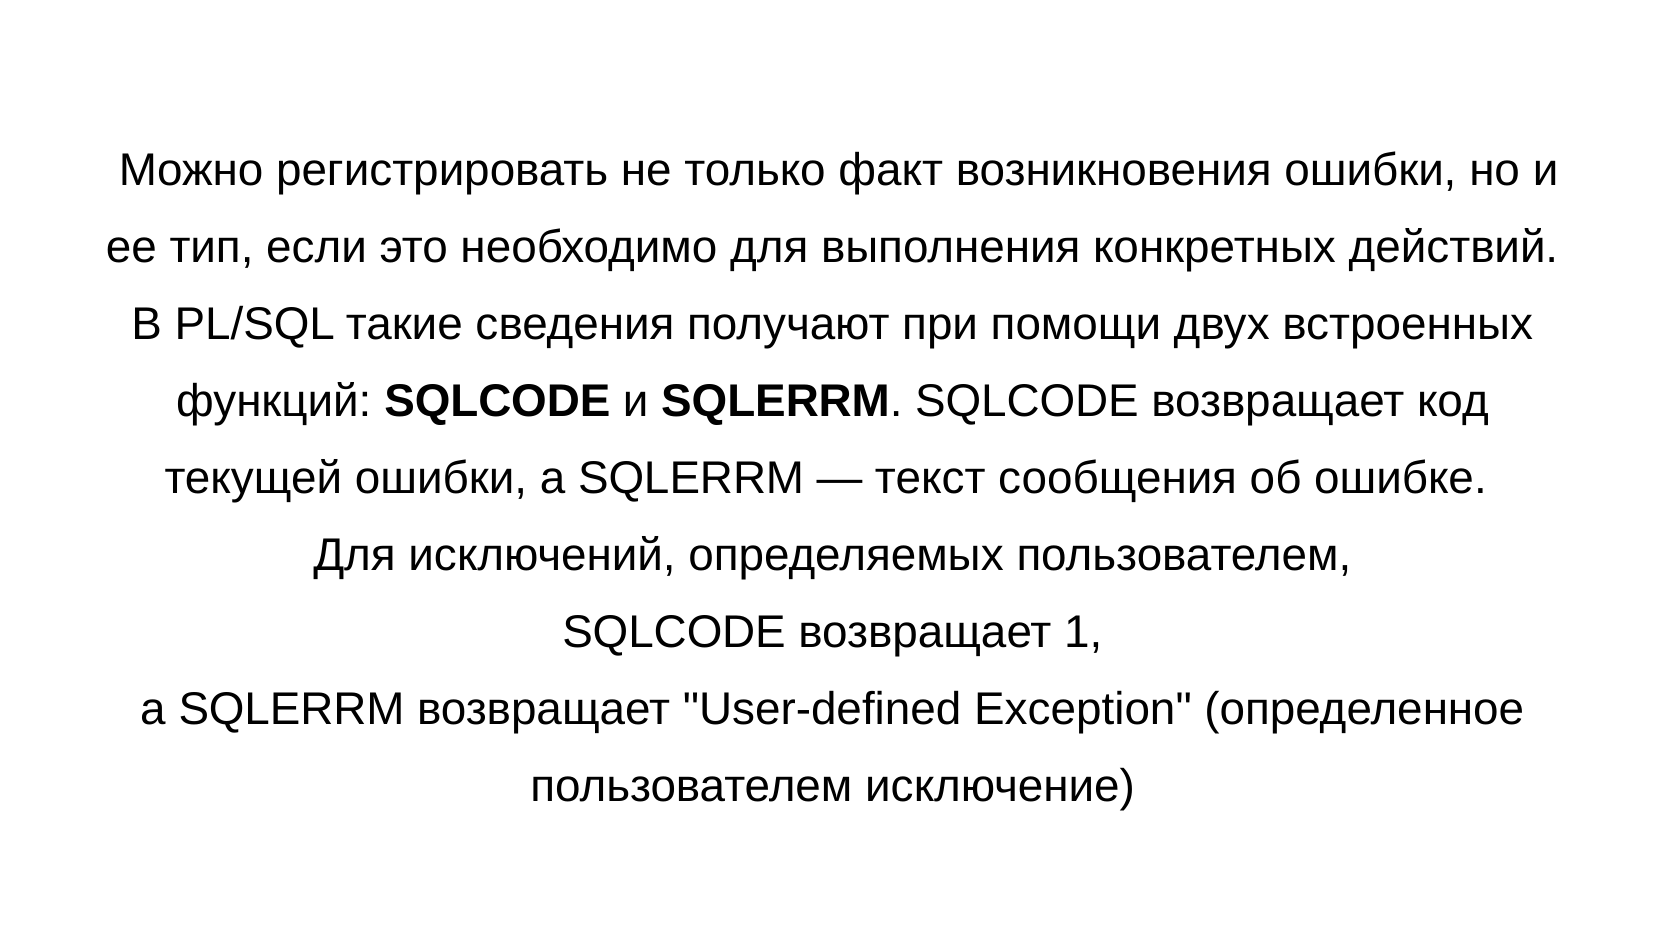

# Можно регистрировать не только факт возникновения ошибки, но и ее тип, если это необходимо для выполнения конкретных действий. В PL/SQL такие сведения получают при помощи двух встроенных функций: SQLCODE и SQLERRM. SQLCODE возвращает код текущей ошибки, a SQLERRM — текст сообщения об ошибке. Для исключений, определяемых пользователем, SQLCODE возвращает 1, a SQLERRM возвращает "User-defined Exception" (определенное пользователем исключение)